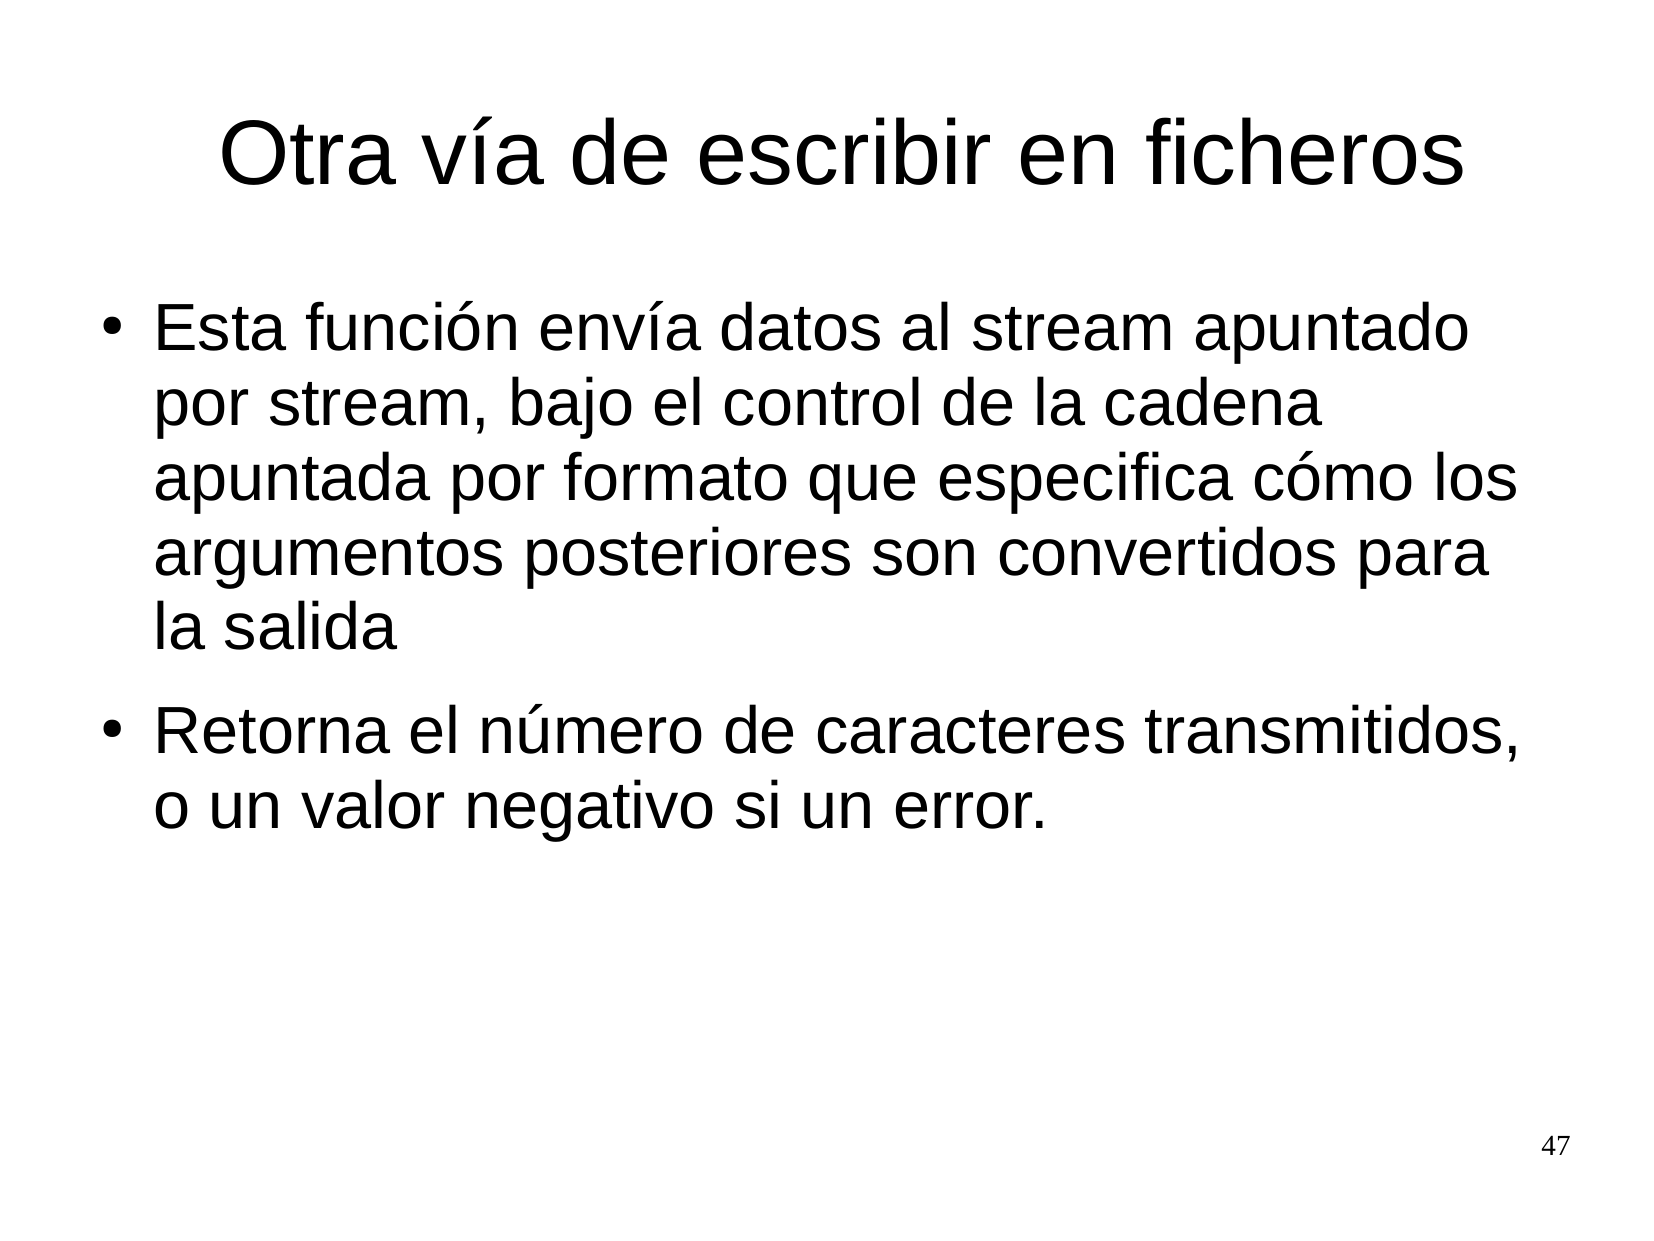

# Otra vía de escribir en ficheros
Esta función envía datos al stream apuntado por stream, bajo el control de la cadena apuntada por formato que especifica cómo los argumentos posteriores son convertidos para la salida
Retorna el número de caracteres transmitidos, o un valor negativo si un error.
47